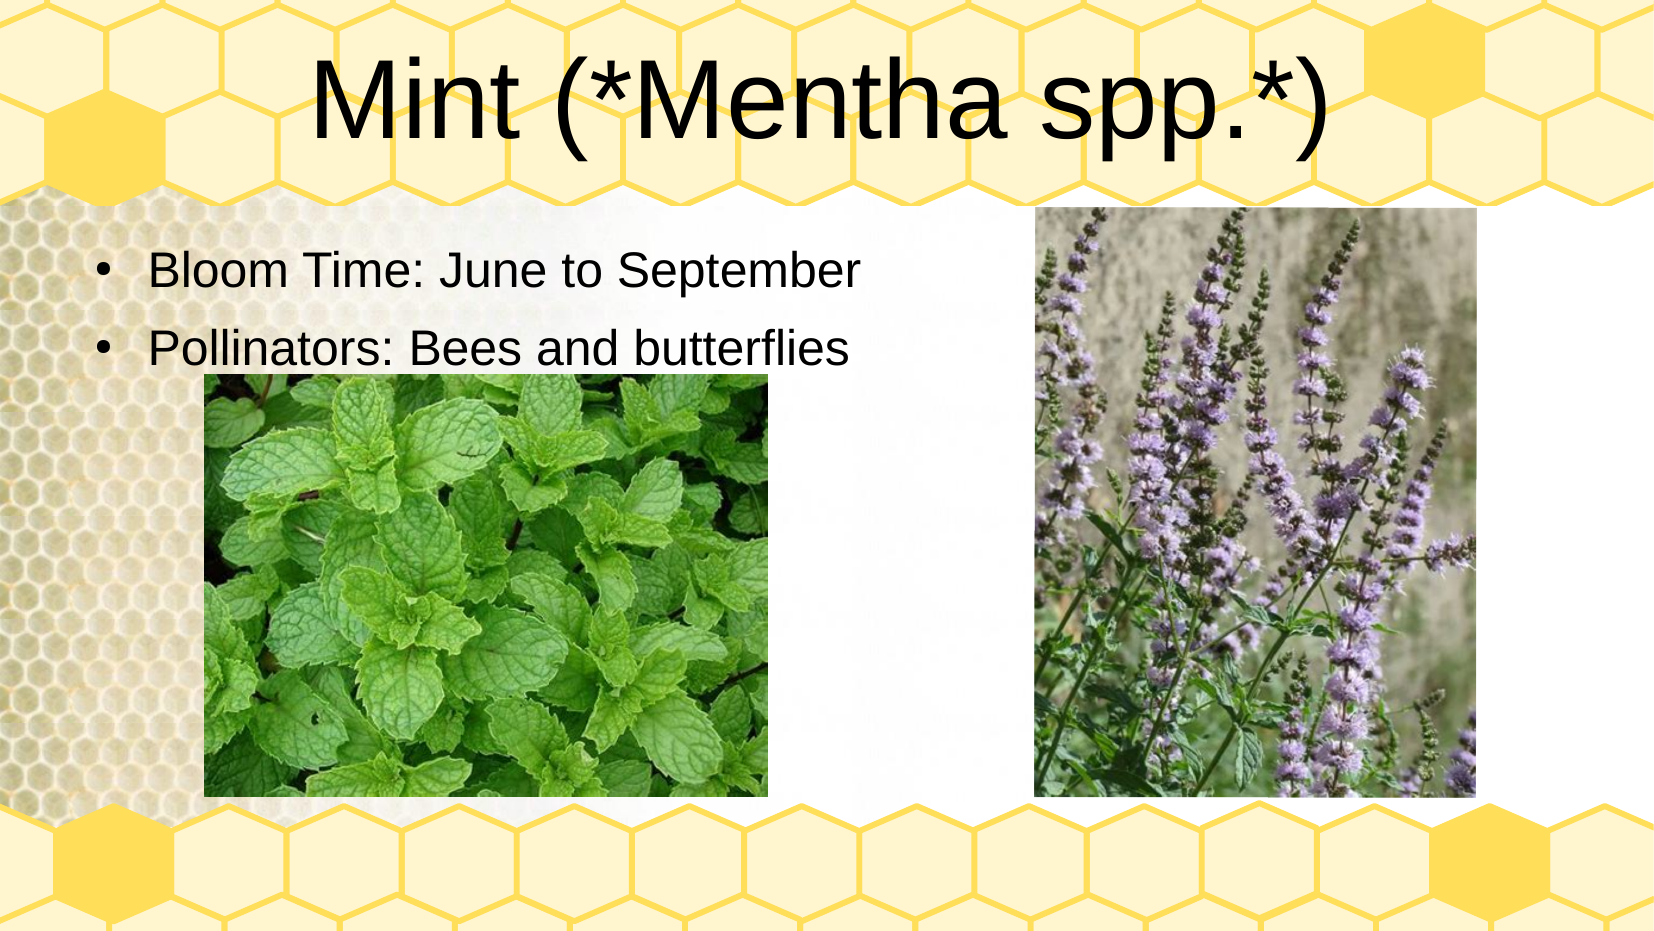

# Mint (*Mentha spp.*)
Bloom Time: June to September
Pollinators: Bees and butterflies